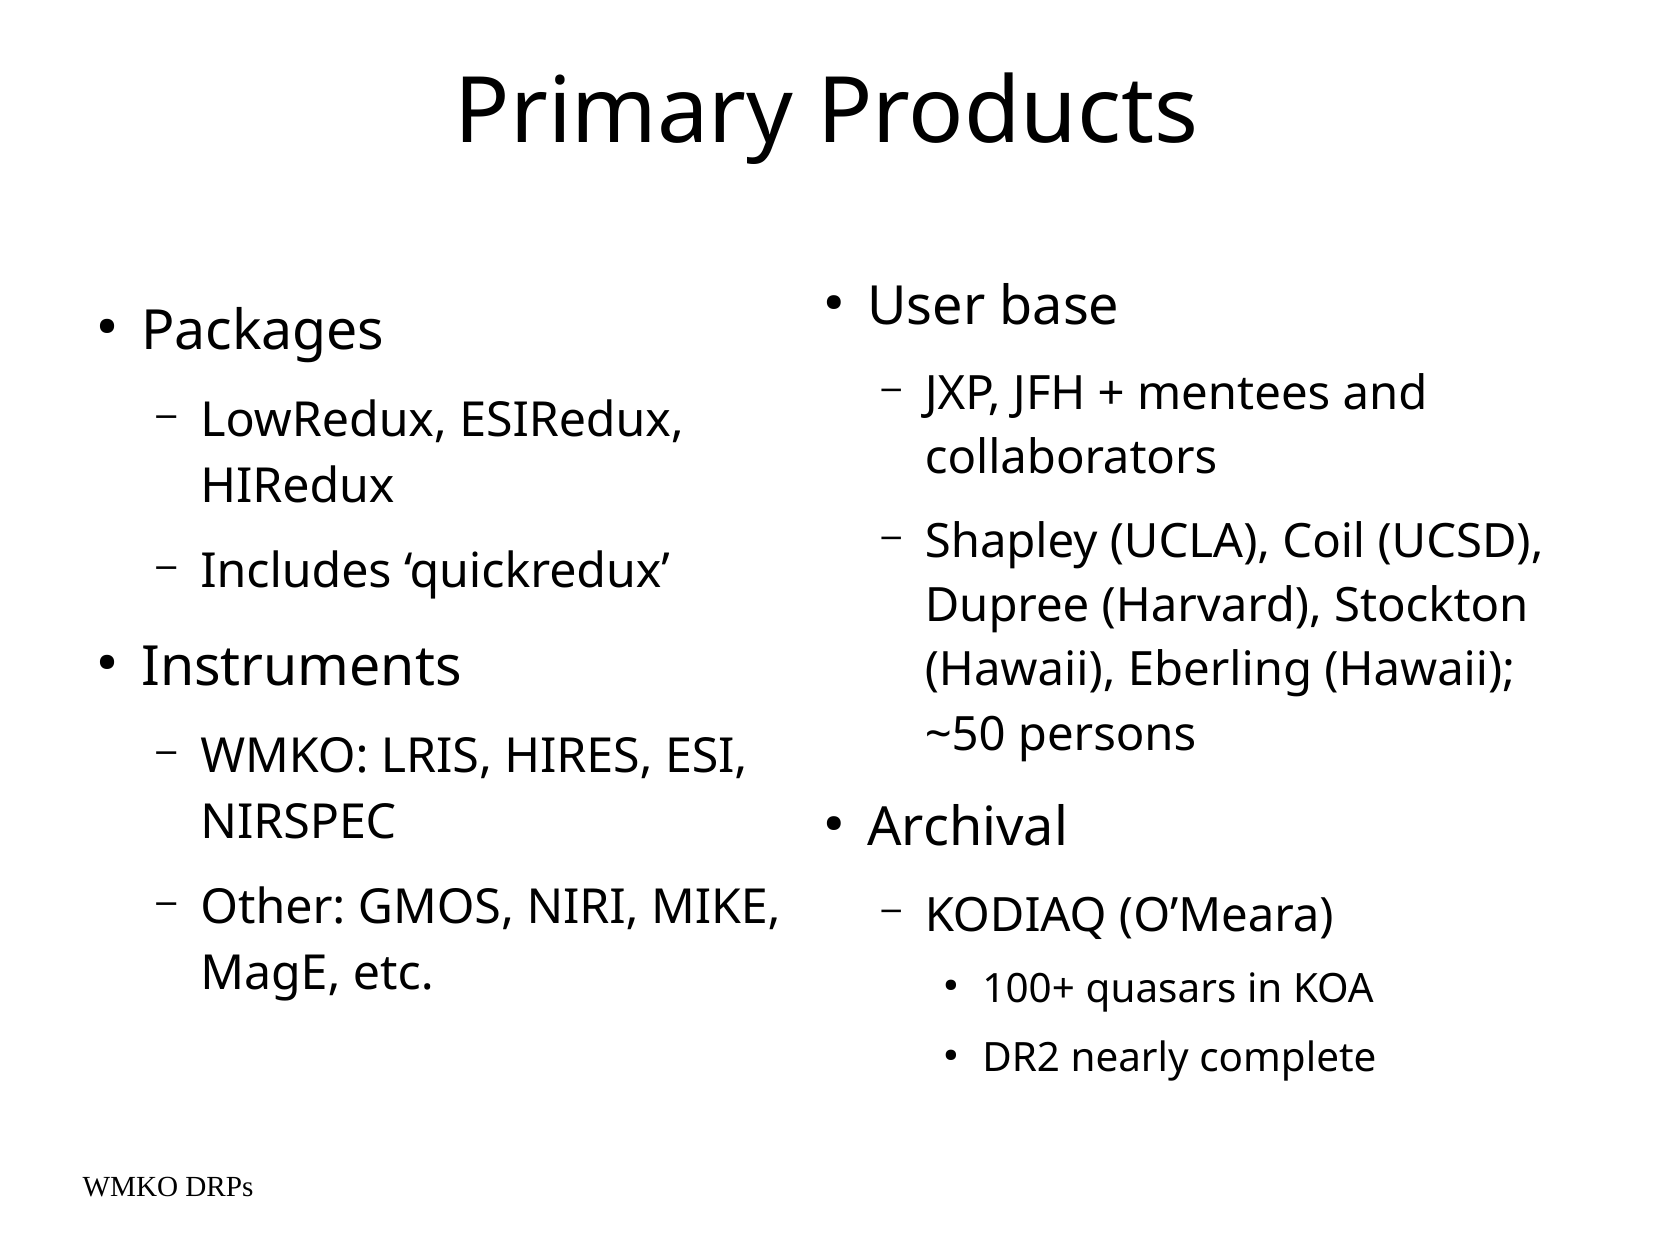

# Primary Products
User base
JXP, JFH + mentees and collaborators
Shapley (UCLA), Coil (UCSD), Dupree (Harvard), Stockton (Hawaii), Eberling (Hawaii); ~50 persons
Archival
KODIAQ (O’Meara)
100+ quasars in KOA
DR2 nearly complete
Packages
LowRedux, ESIRedux, HIRedux
Includes ‘quickredux’
Instruments
WMKO: LRIS, HIRES, ESI, NIRSPEC
Other: GMOS, NIRI, MIKE, MagE, etc.